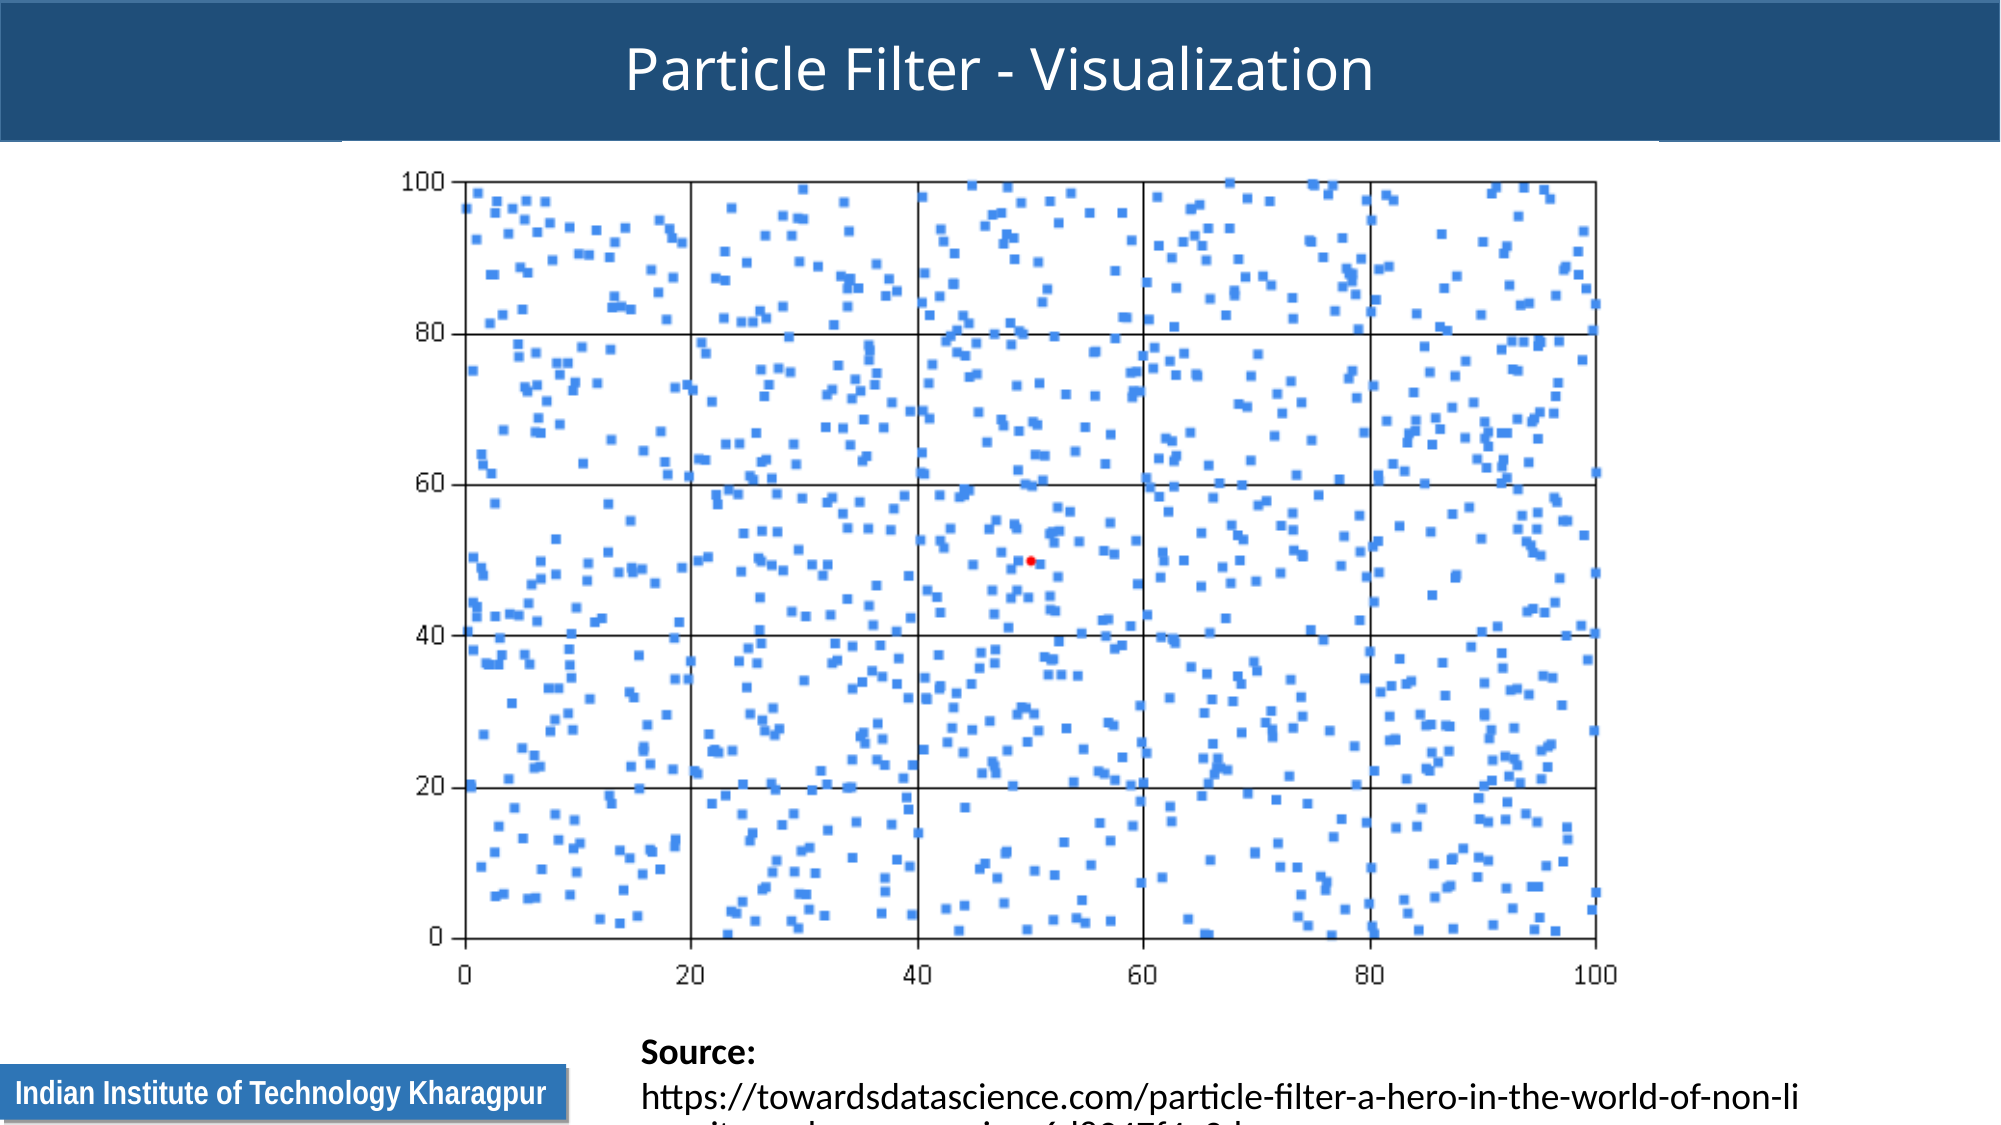

# Particle Filter - Visualization
Source: https://towardsdatascience.com/particle-filter-a-hero-in-the-world-of-non-linearity-and-non-gaussian-6d8947f4a3dc